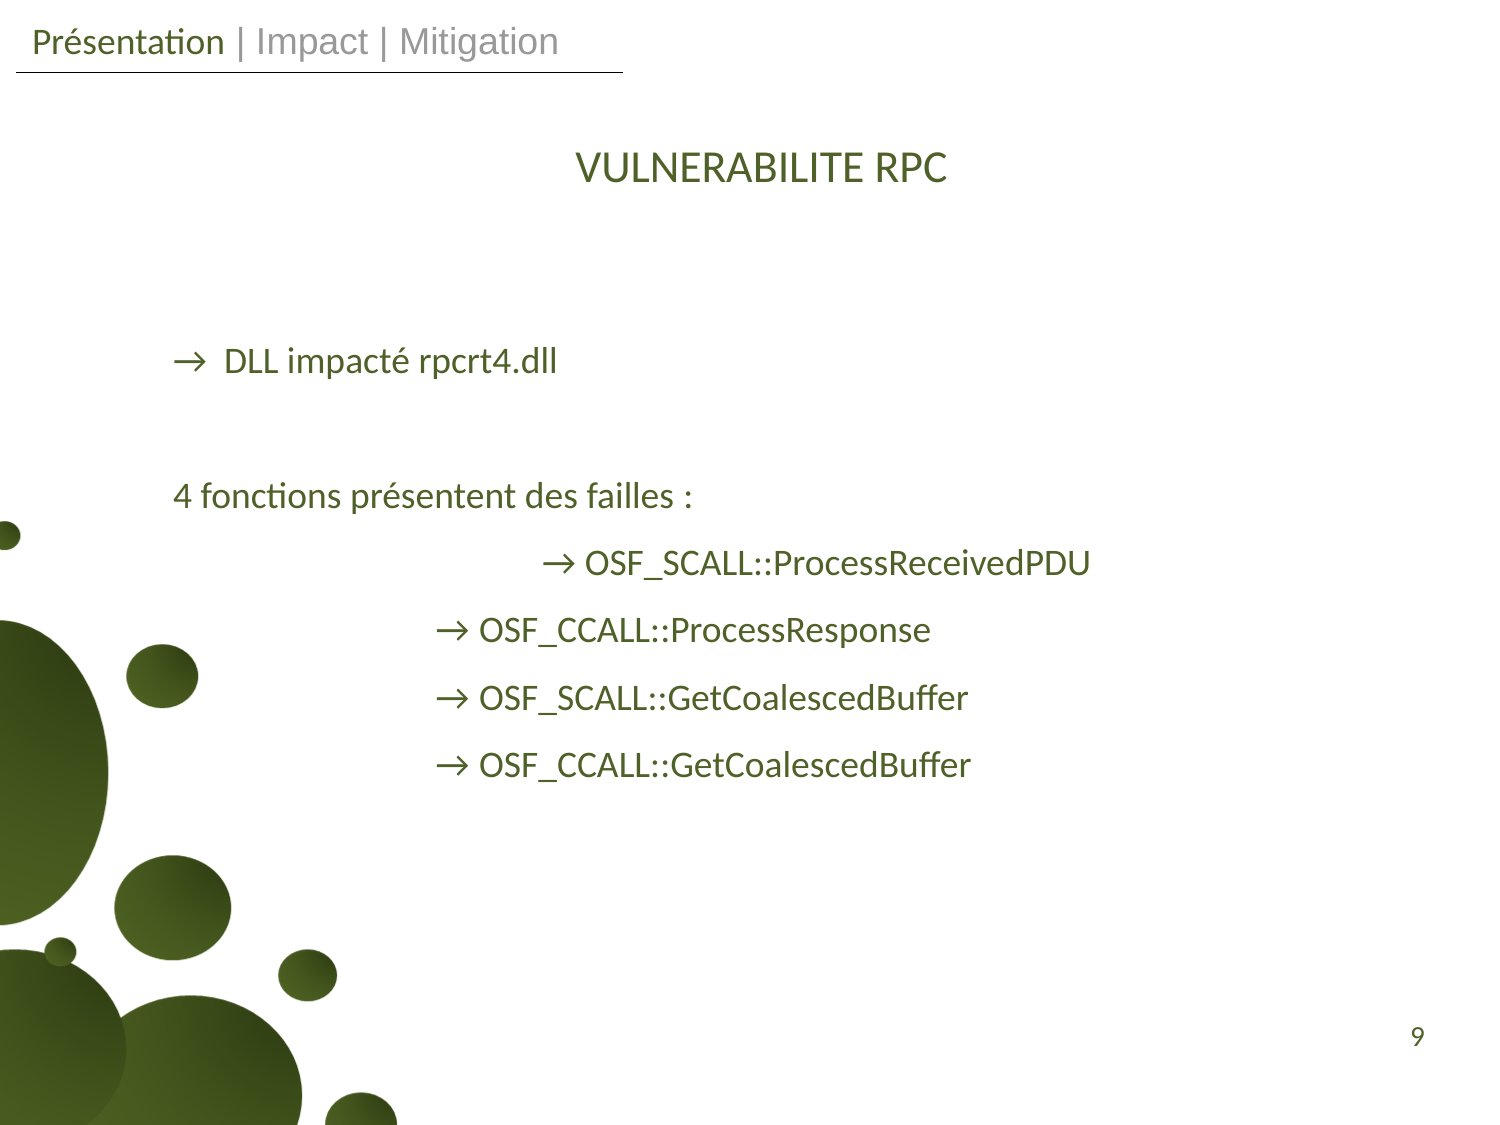

Présentation | Impact | Mitigation
VULNERABILITE RPC
→ DLL impacté rpcrt4.dll
4 fonctions présentent des failles :
					→ OSF_SCALL::ProcessReceivedPDU
 → OSF_CCALL::ProcessResponse
 → OSF_SCALL::GetCoalescedBuffer
 → OSF_CCALL::GetCoalescedBuffer
9